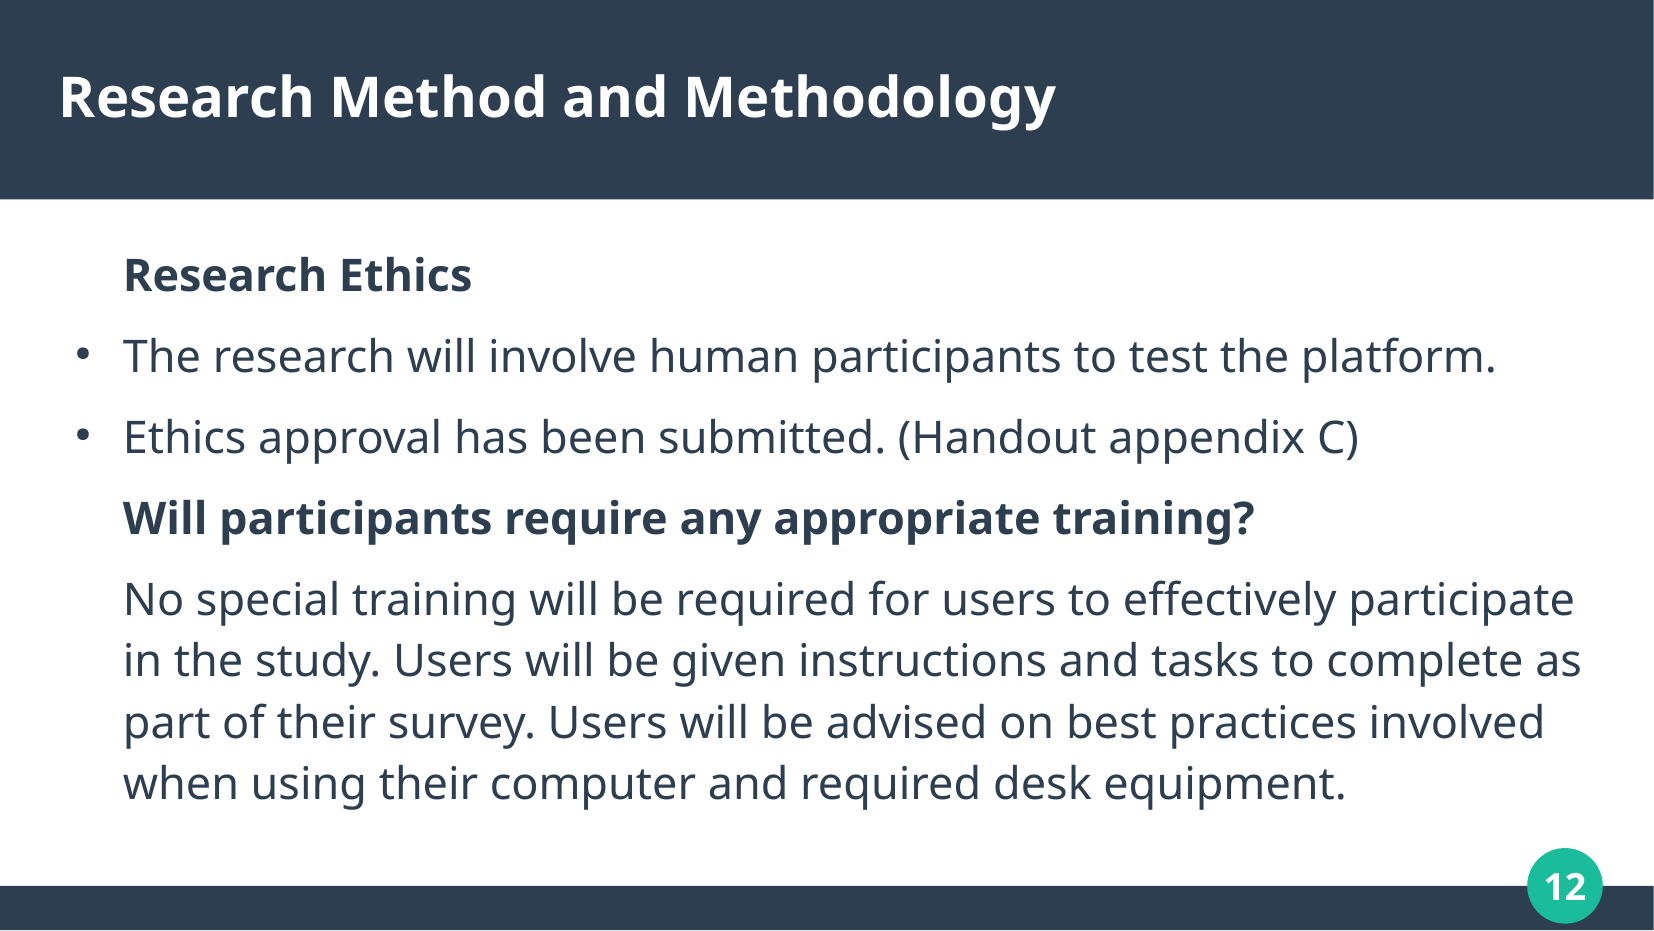

# Research Method and Methodology
Research Ethics
The research will involve human participants to test the platform.
Ethics approval has been submitted. (Handout appendix C)
Will participants require any appropriate training?
No special training will be required for users to effectively participate in the study. Users will be given instructions and tasks to complete as part of their survey. Users will be advised on best practices involved when using their computer and required desk equipment.